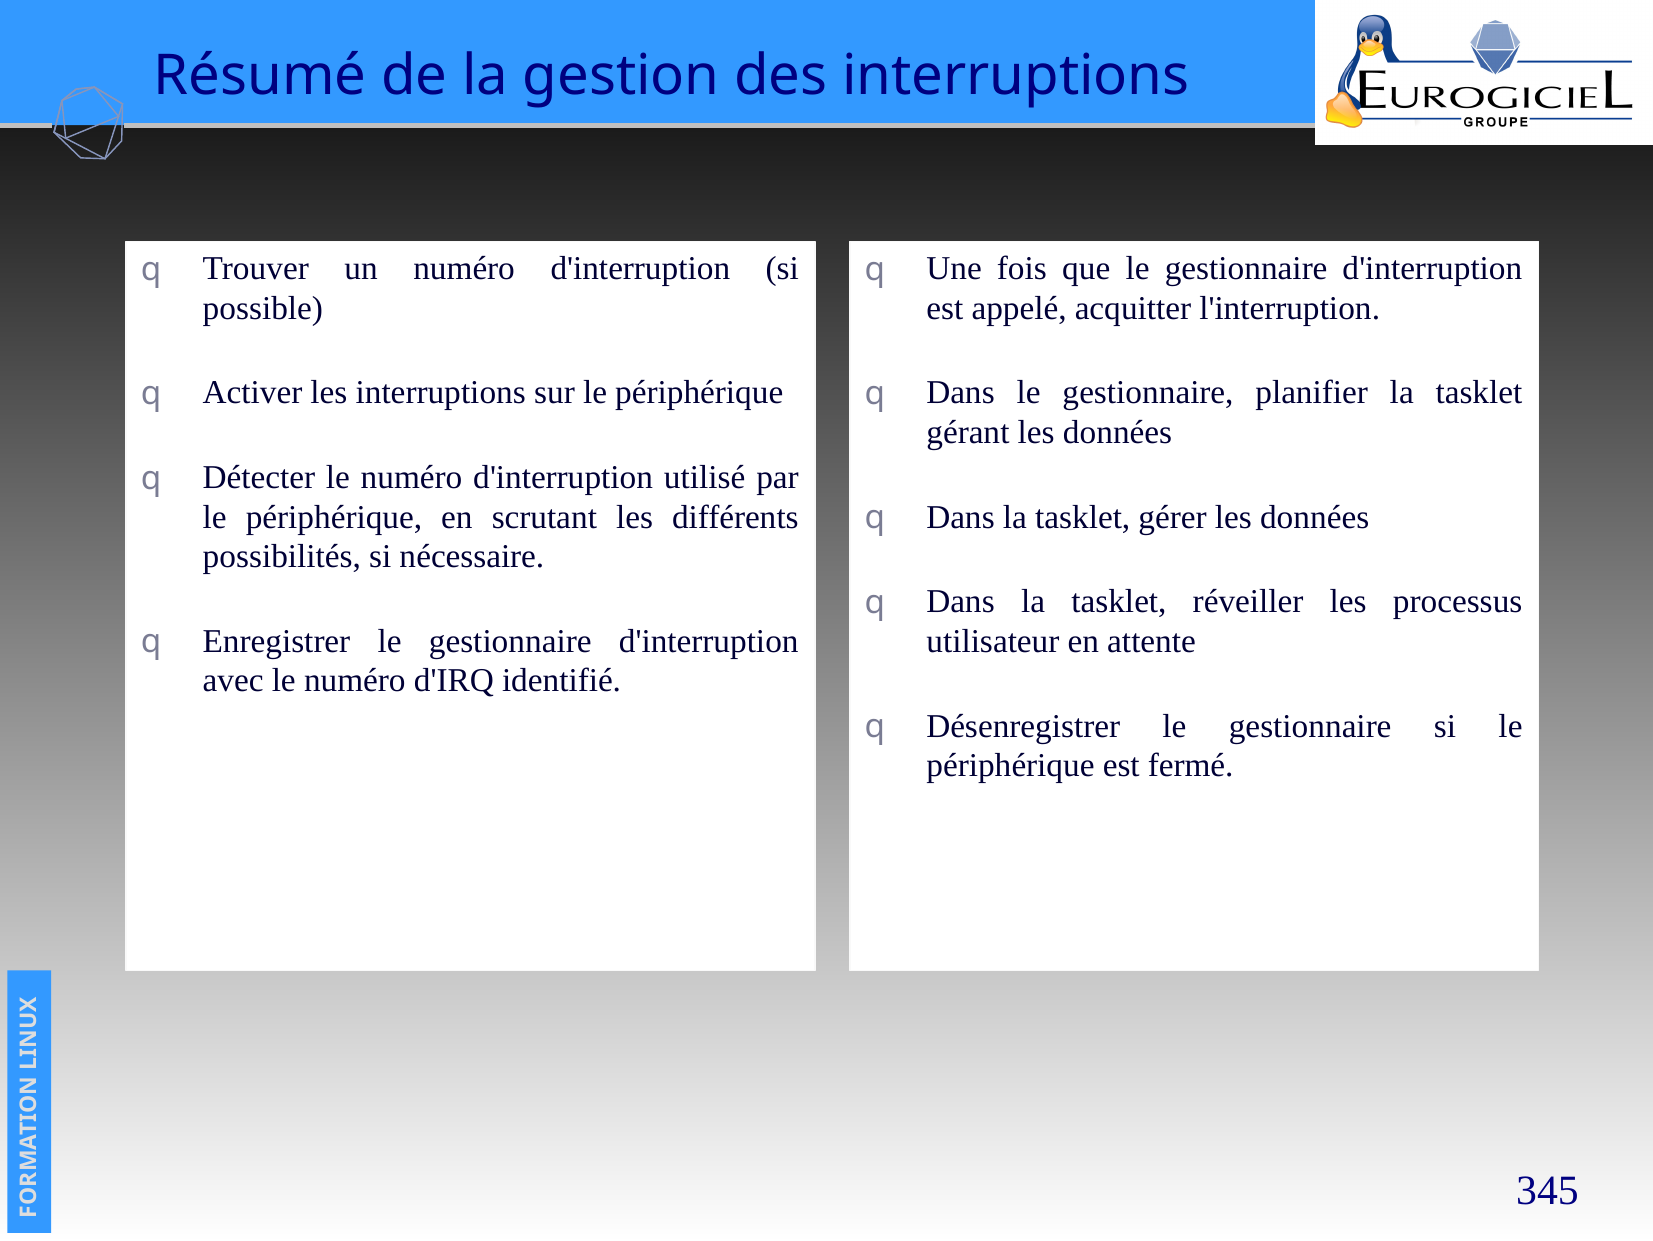

# Résumé de la gestion des interruptions
Trouver un numéro d'interruption (si possible)
Activer les interruptions sur le périphérique
Détecter le numéro d'interruption utilisé par le périphérique, en scrutant les différents possibilités, si nécessaire.
Enregistrer le gestionnaire d'interruption avec le numéro d'IRQ identifié.
Une fois que le gestionnaire d'interruption est appelé, acquitter l'interruption.
Dans le gestionnaire, planifier la tasklet gérant les données
Dans la tasklet, gérer les données
Dans la tasklet, réveiller les processus utilisateur en attente
Désenregistrer le gestionnaire si le périphérique est fermé.